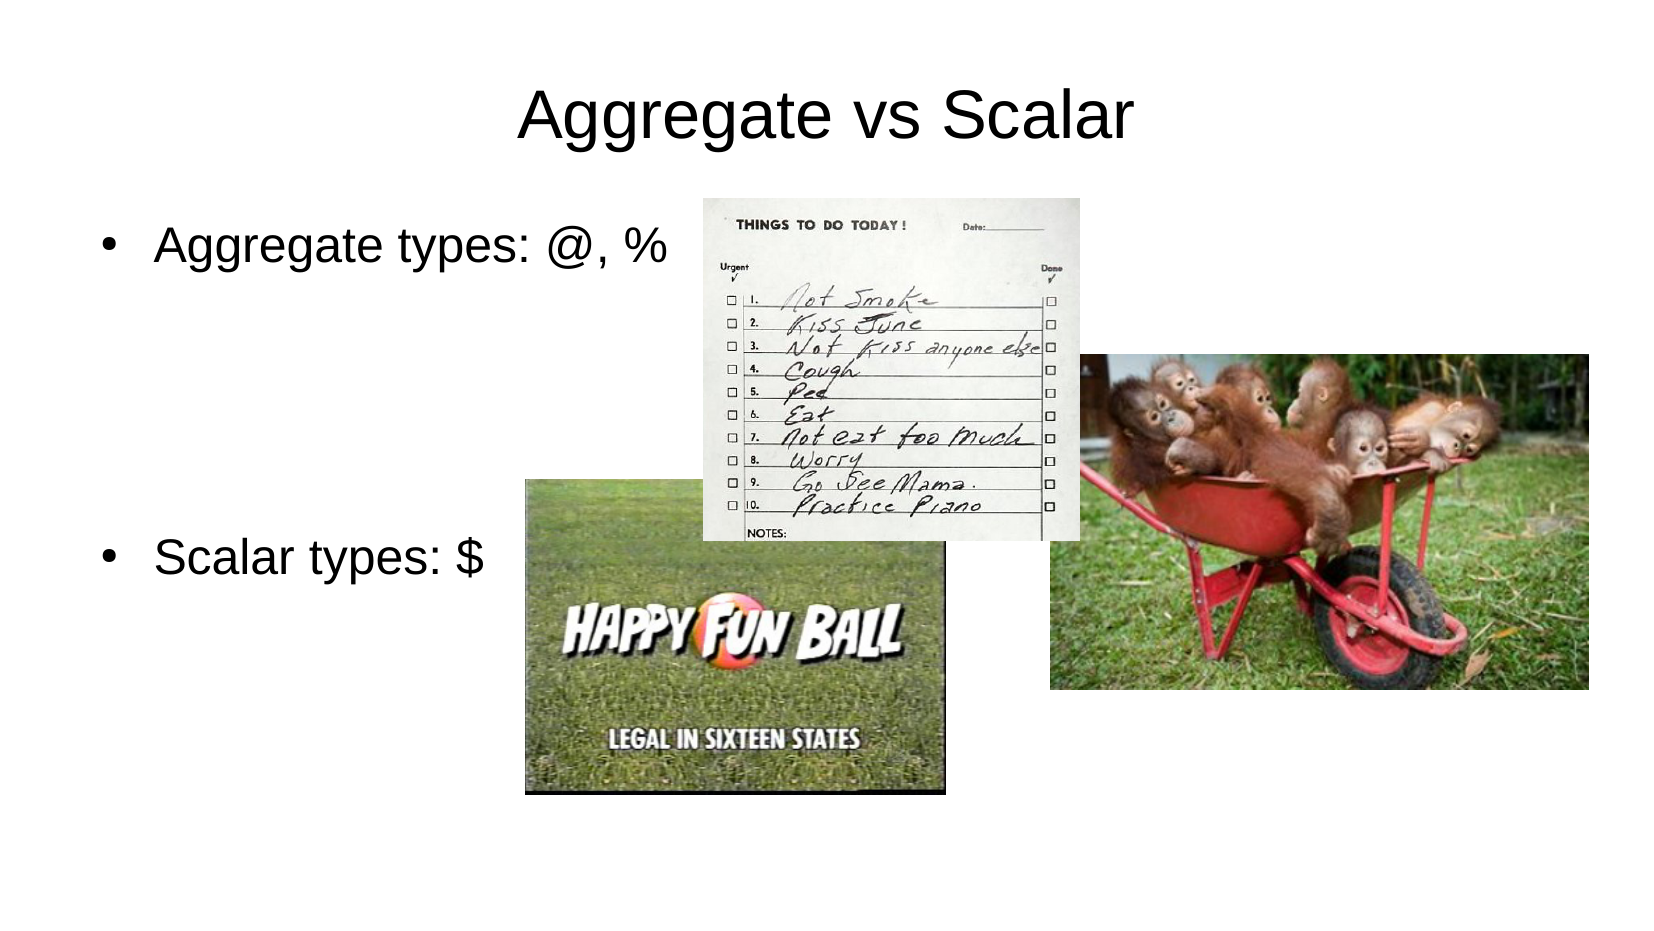

# Aggregate vs Scalar
Aggregate types: @, %
Scalar types: $